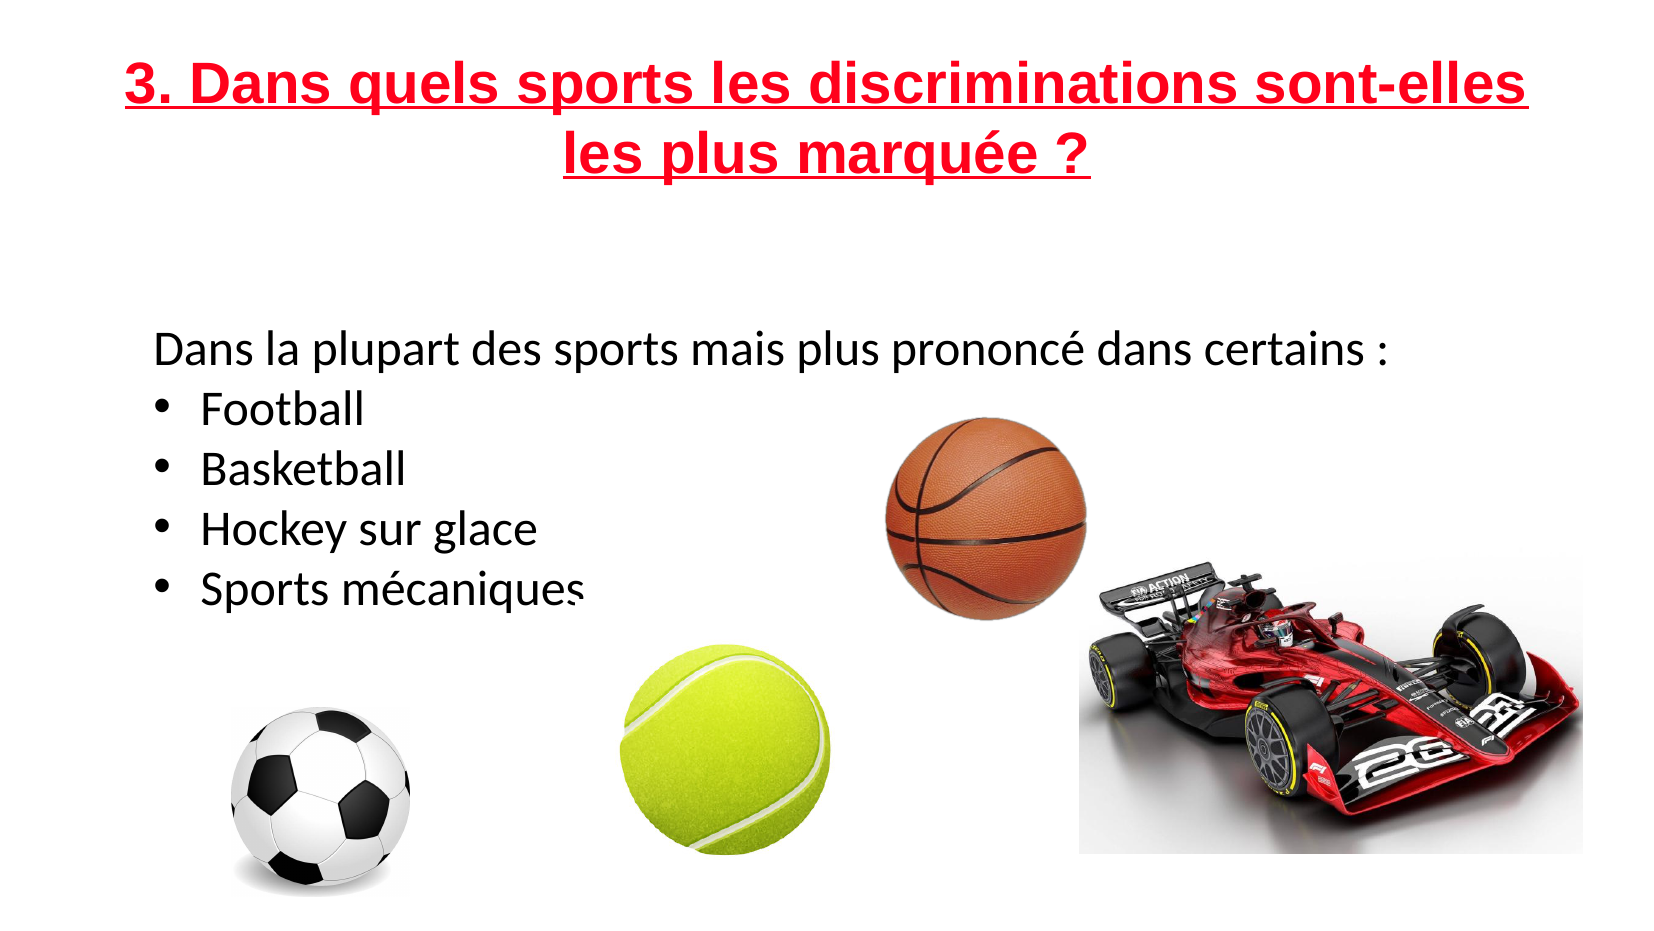

# 3. Dans quels sports les discriminations sont-elles les plus marquée ?
Dans la plupart des sports mais plus prononcé dans certains :
Football
Basketball
Hockey sur glace
Sports mécaniques